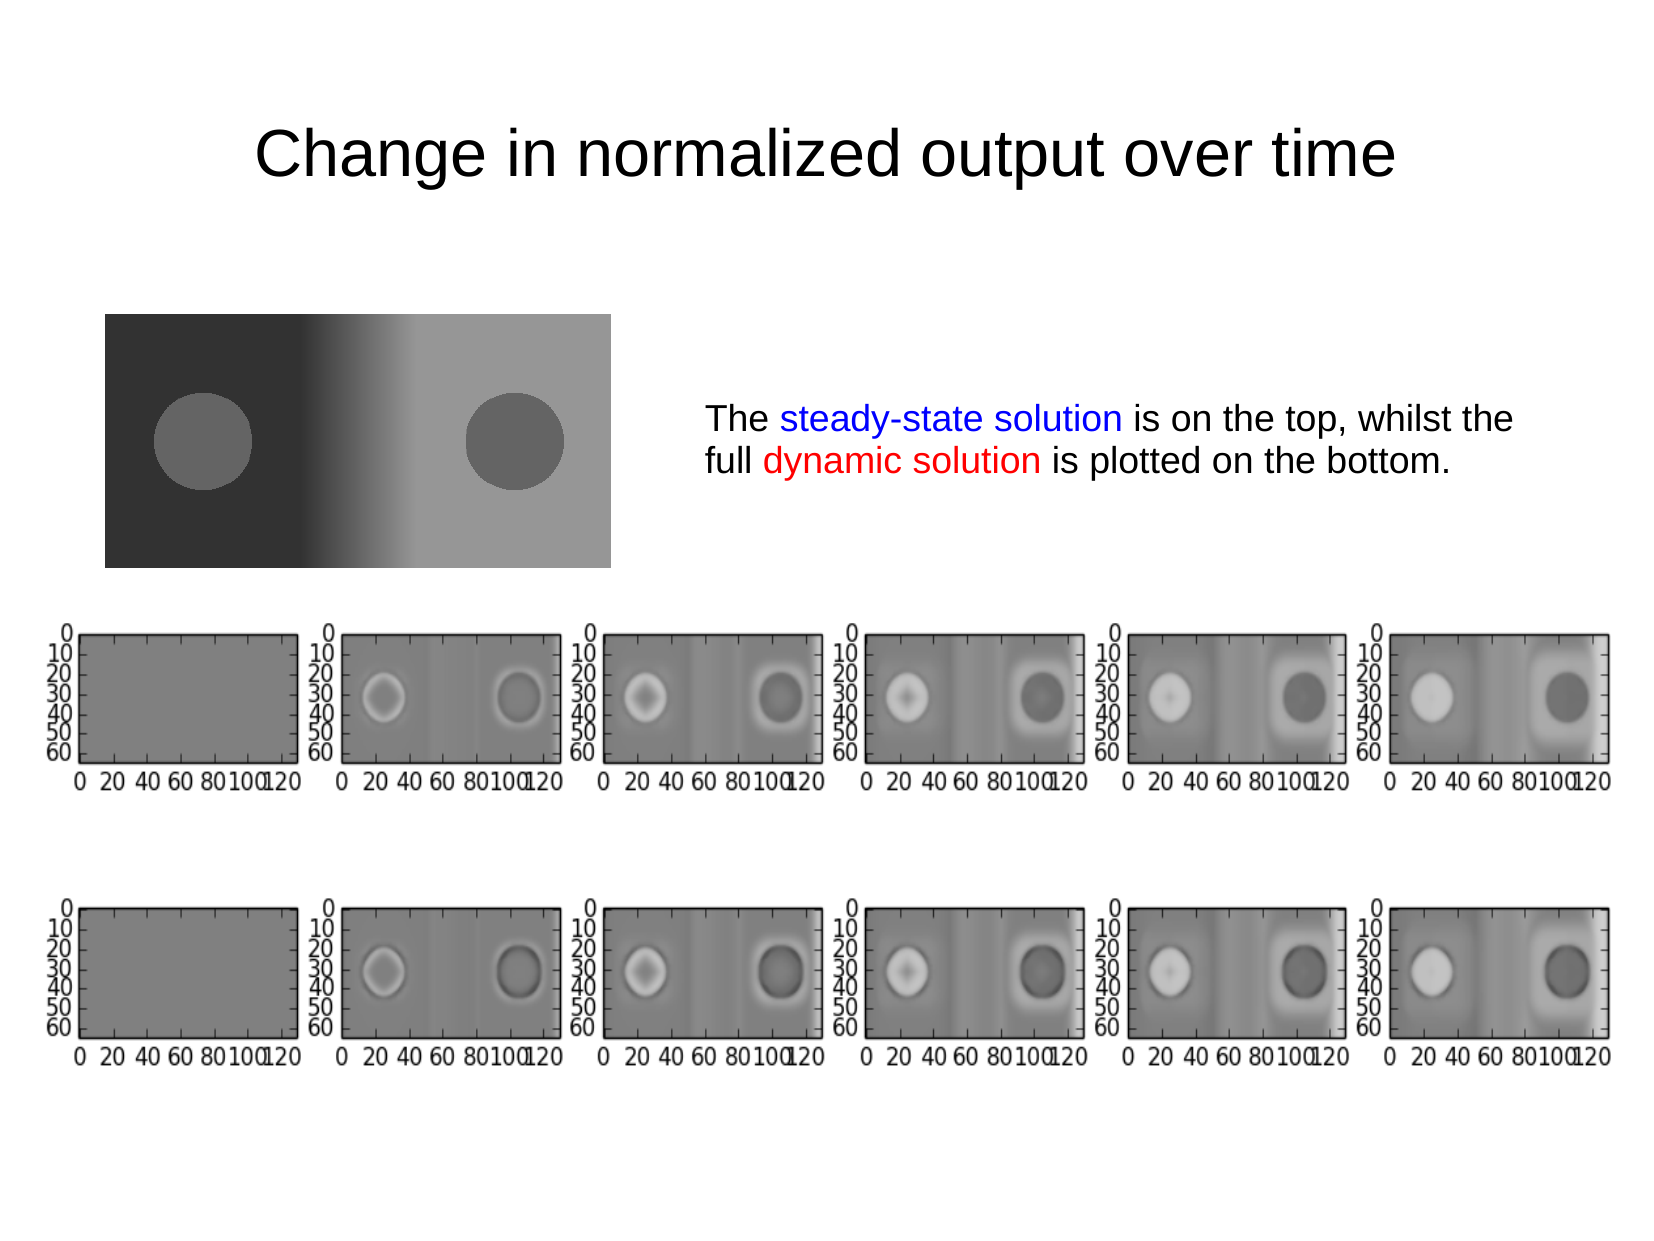

# Change in normalized output over time
The steady-state solution is on the top, whilst the full dynamic solution is plotted on the bottom.